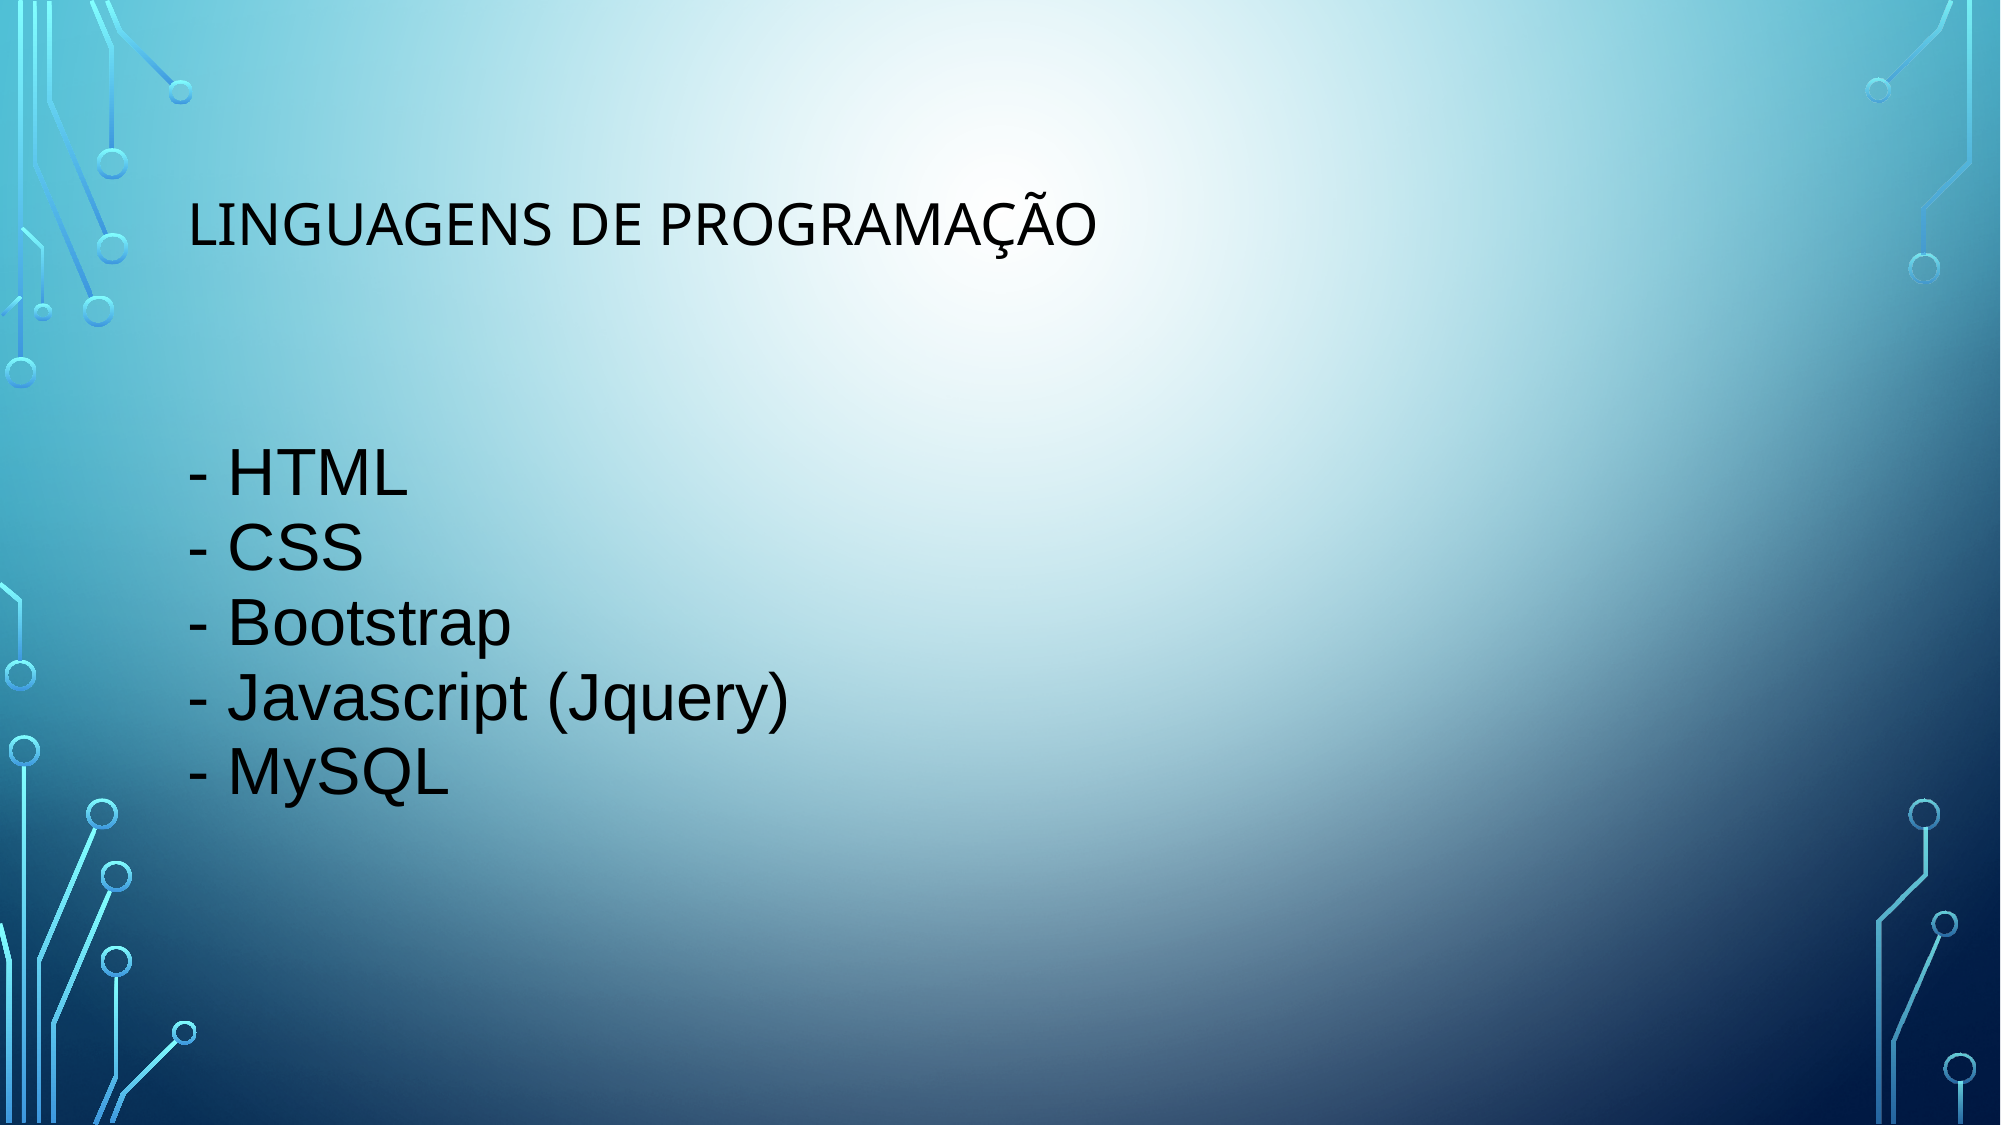

# LINGUAGENS DE PROGRAMAÇÃO
- HTML
- CSS
- Bootstrap
- Javascript (Jquery)
- MySQL